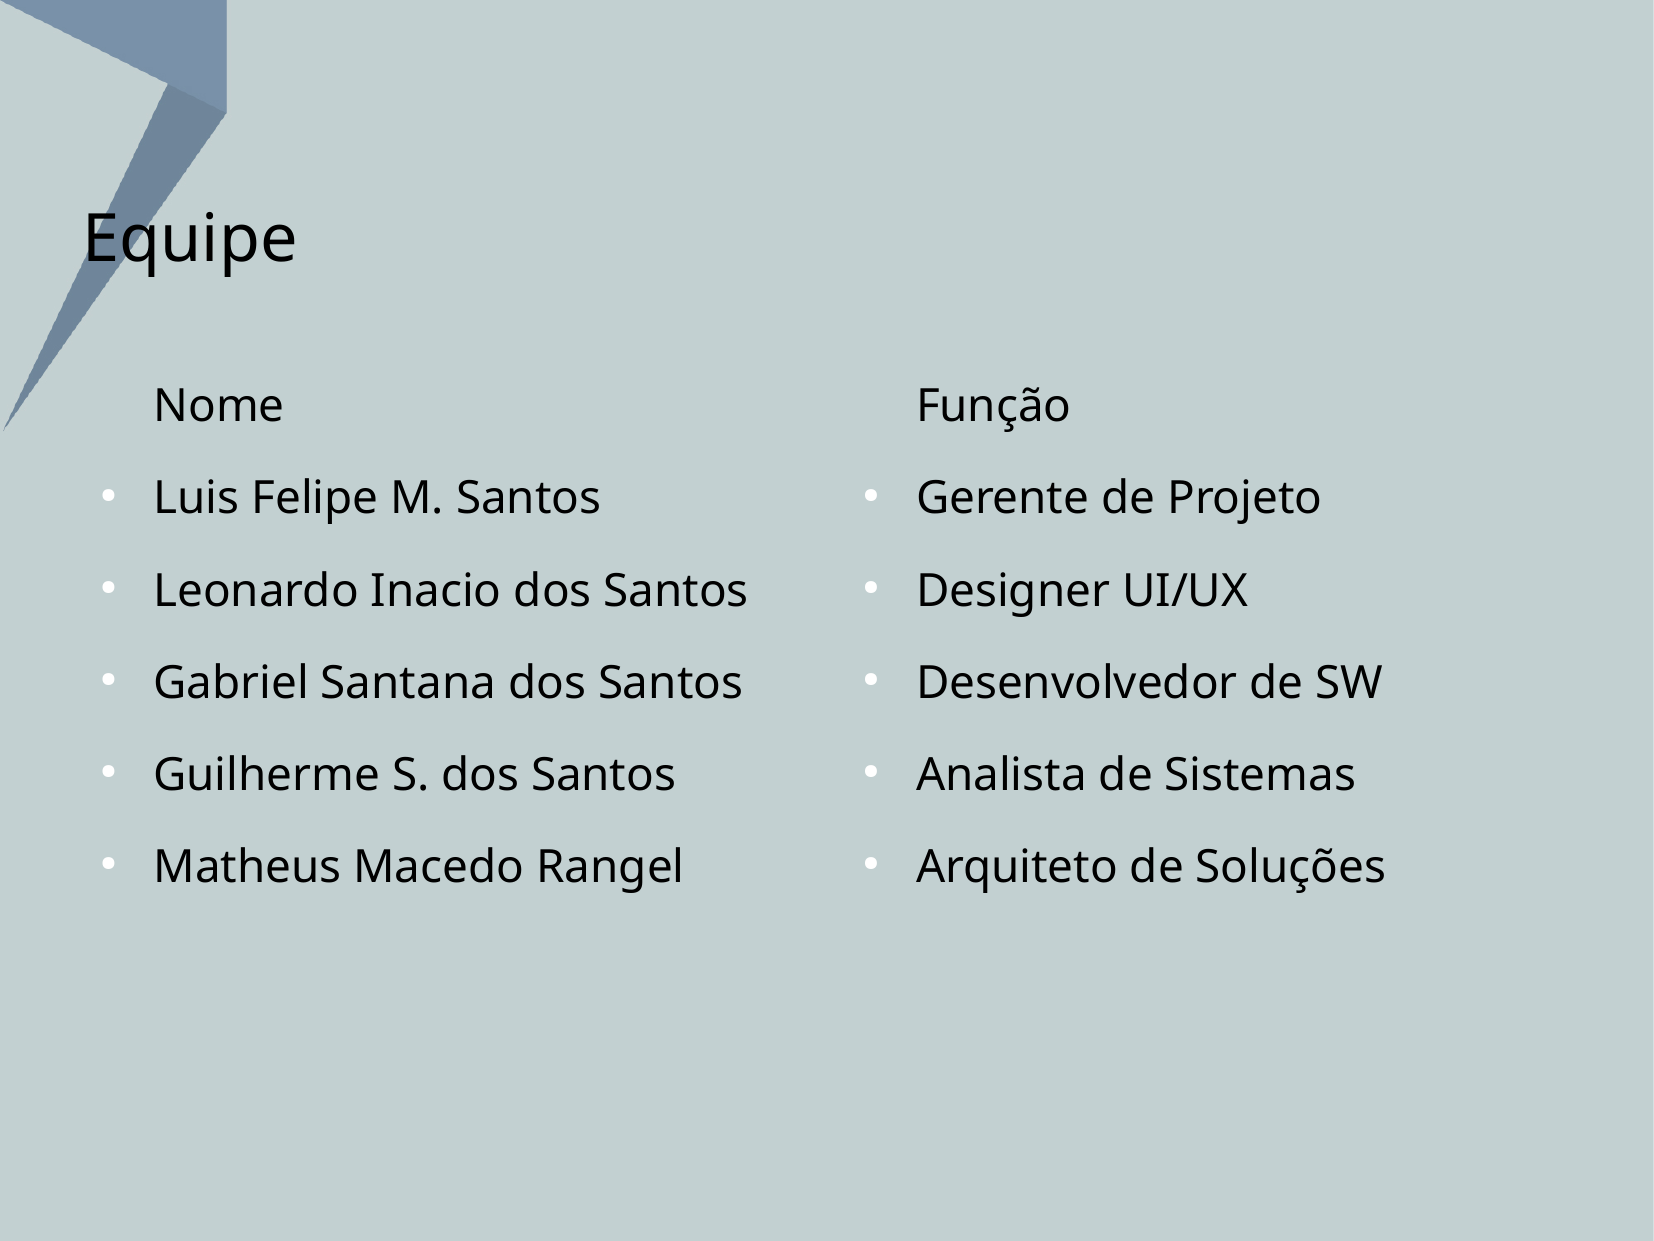

# Equipe
Nome
Luis Felipe M. Santos
Leonardo Inacio dos Santos
Gabriel Santana dos Santos
Guilherme S. dos Santos
Matheus Macedo Rangel
Função
Gerente de Projeto
Designer UI/UX
Desenvolvedor de SW
Analista de Sistemas
Arquiteto de Soluções